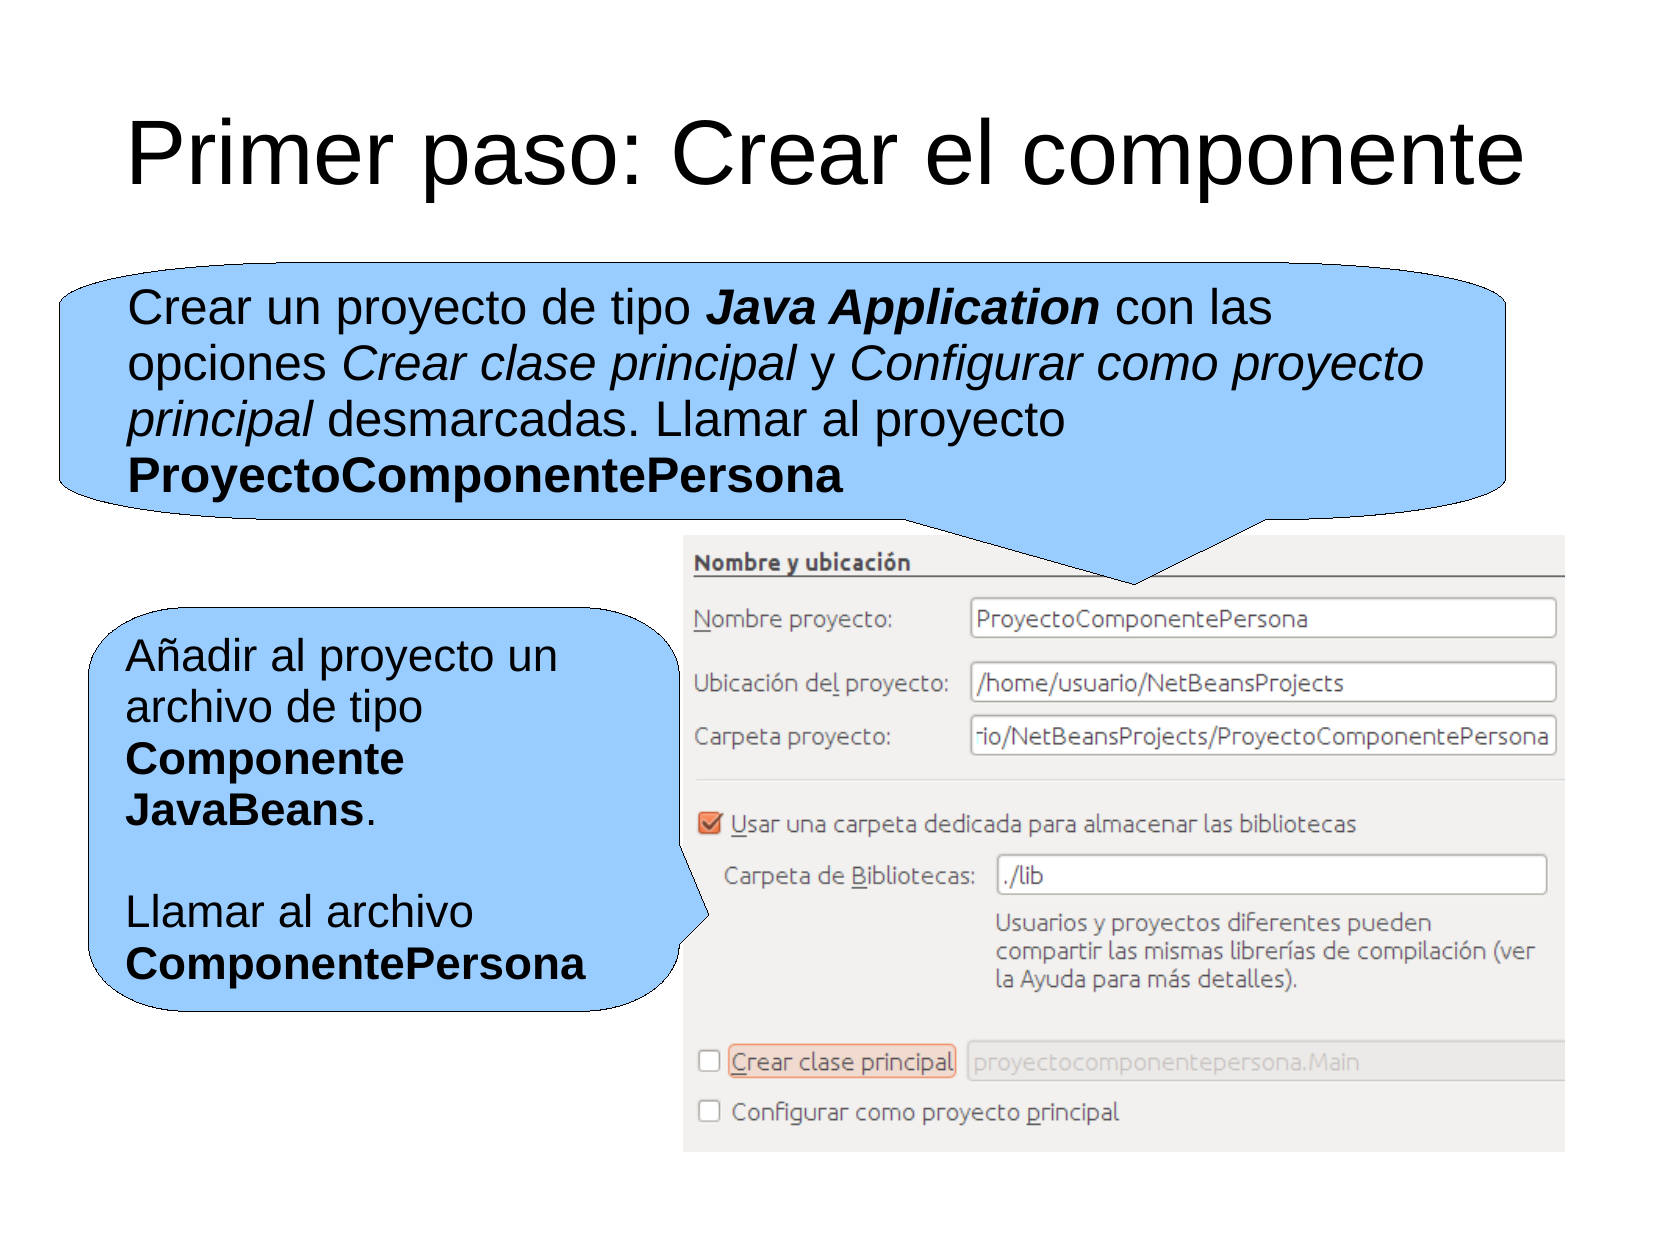

# Primer paso: Crear el componente
Crear un proyecto de tipo Java Application con las opciones Crear clase principal y Configurar como proyecto principal desmarcadas. Llamar al proyecto ProyectoComponentePersona
Añadir al proyecto un archivo de tipo Componente JavaBeans.
Llamar al archivo ComponentePersona